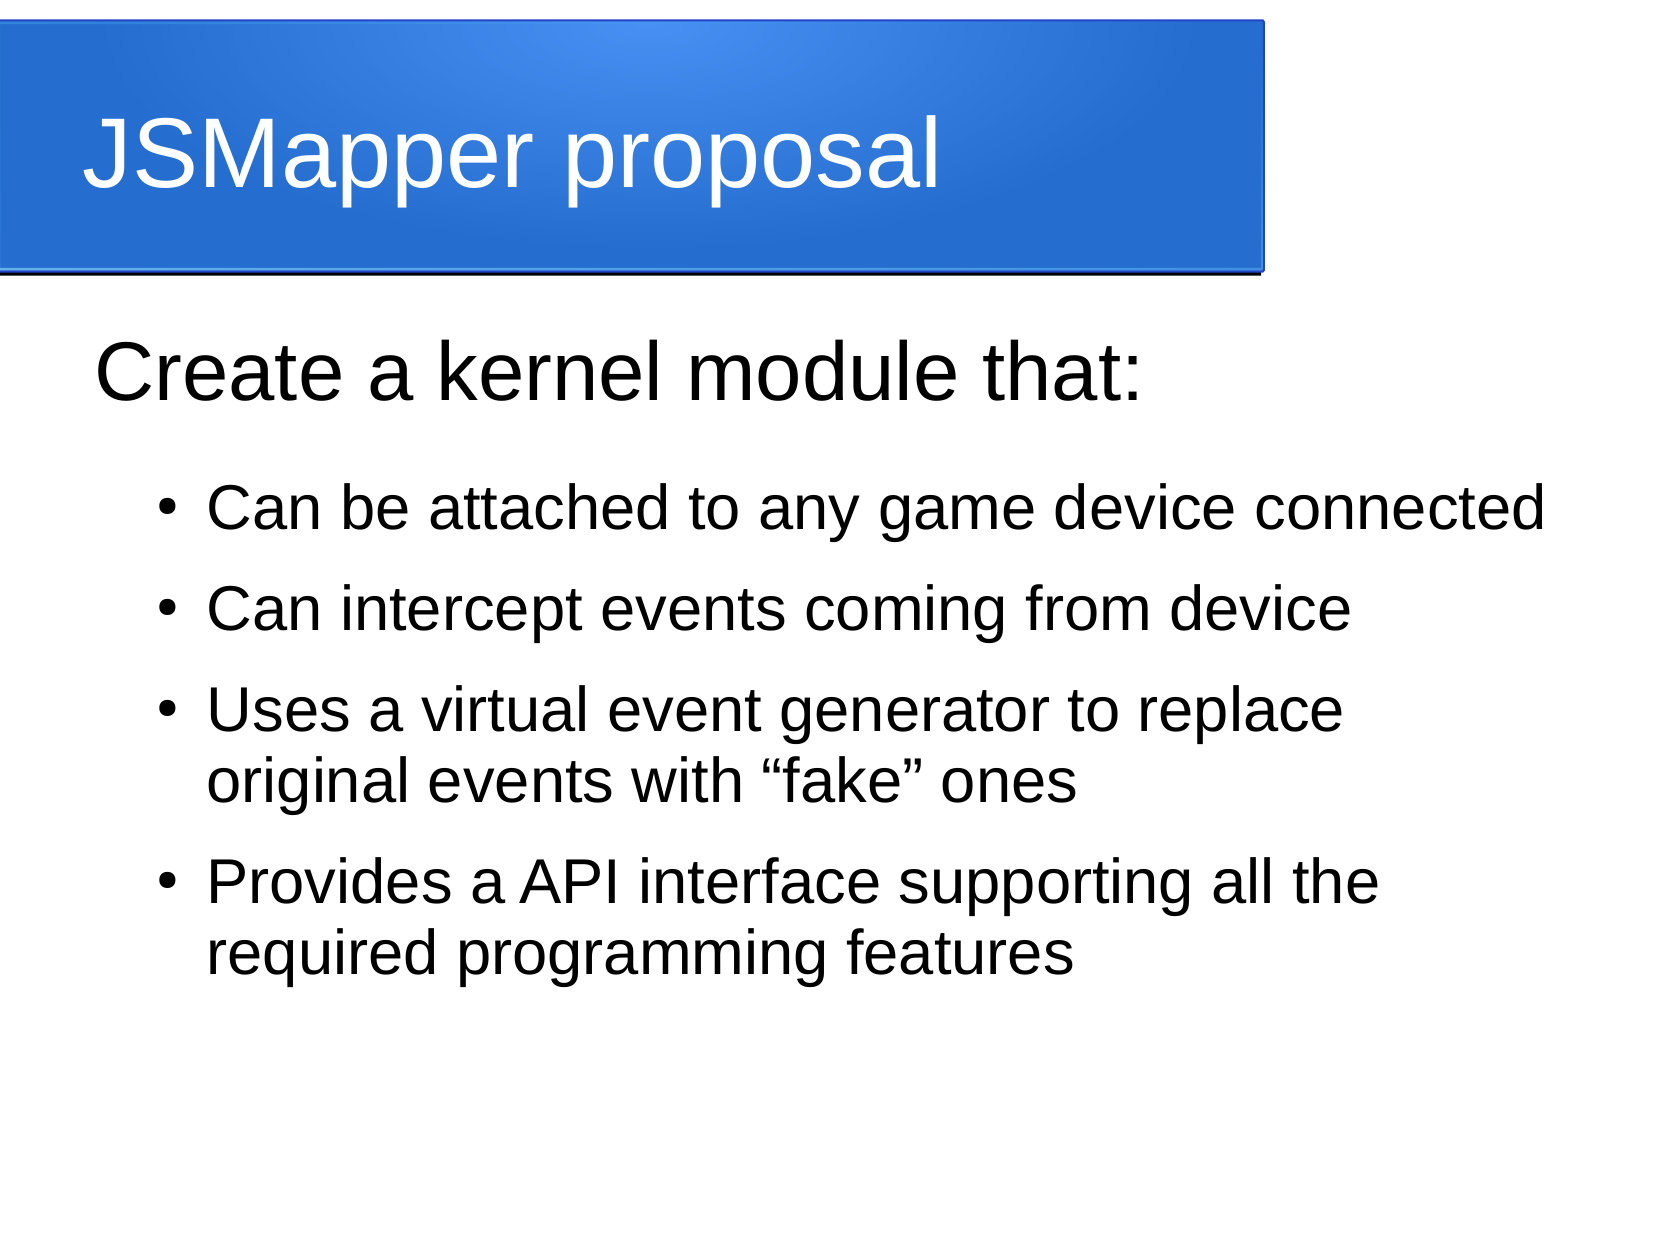

# JSMapper proposal
Create a kernel module that:
Can be attached to any game device connected
Can intercept events coming from device
Uses a virtual event generator to replace original events with “fake” ones
Provides a API interface supporting all the required programming features